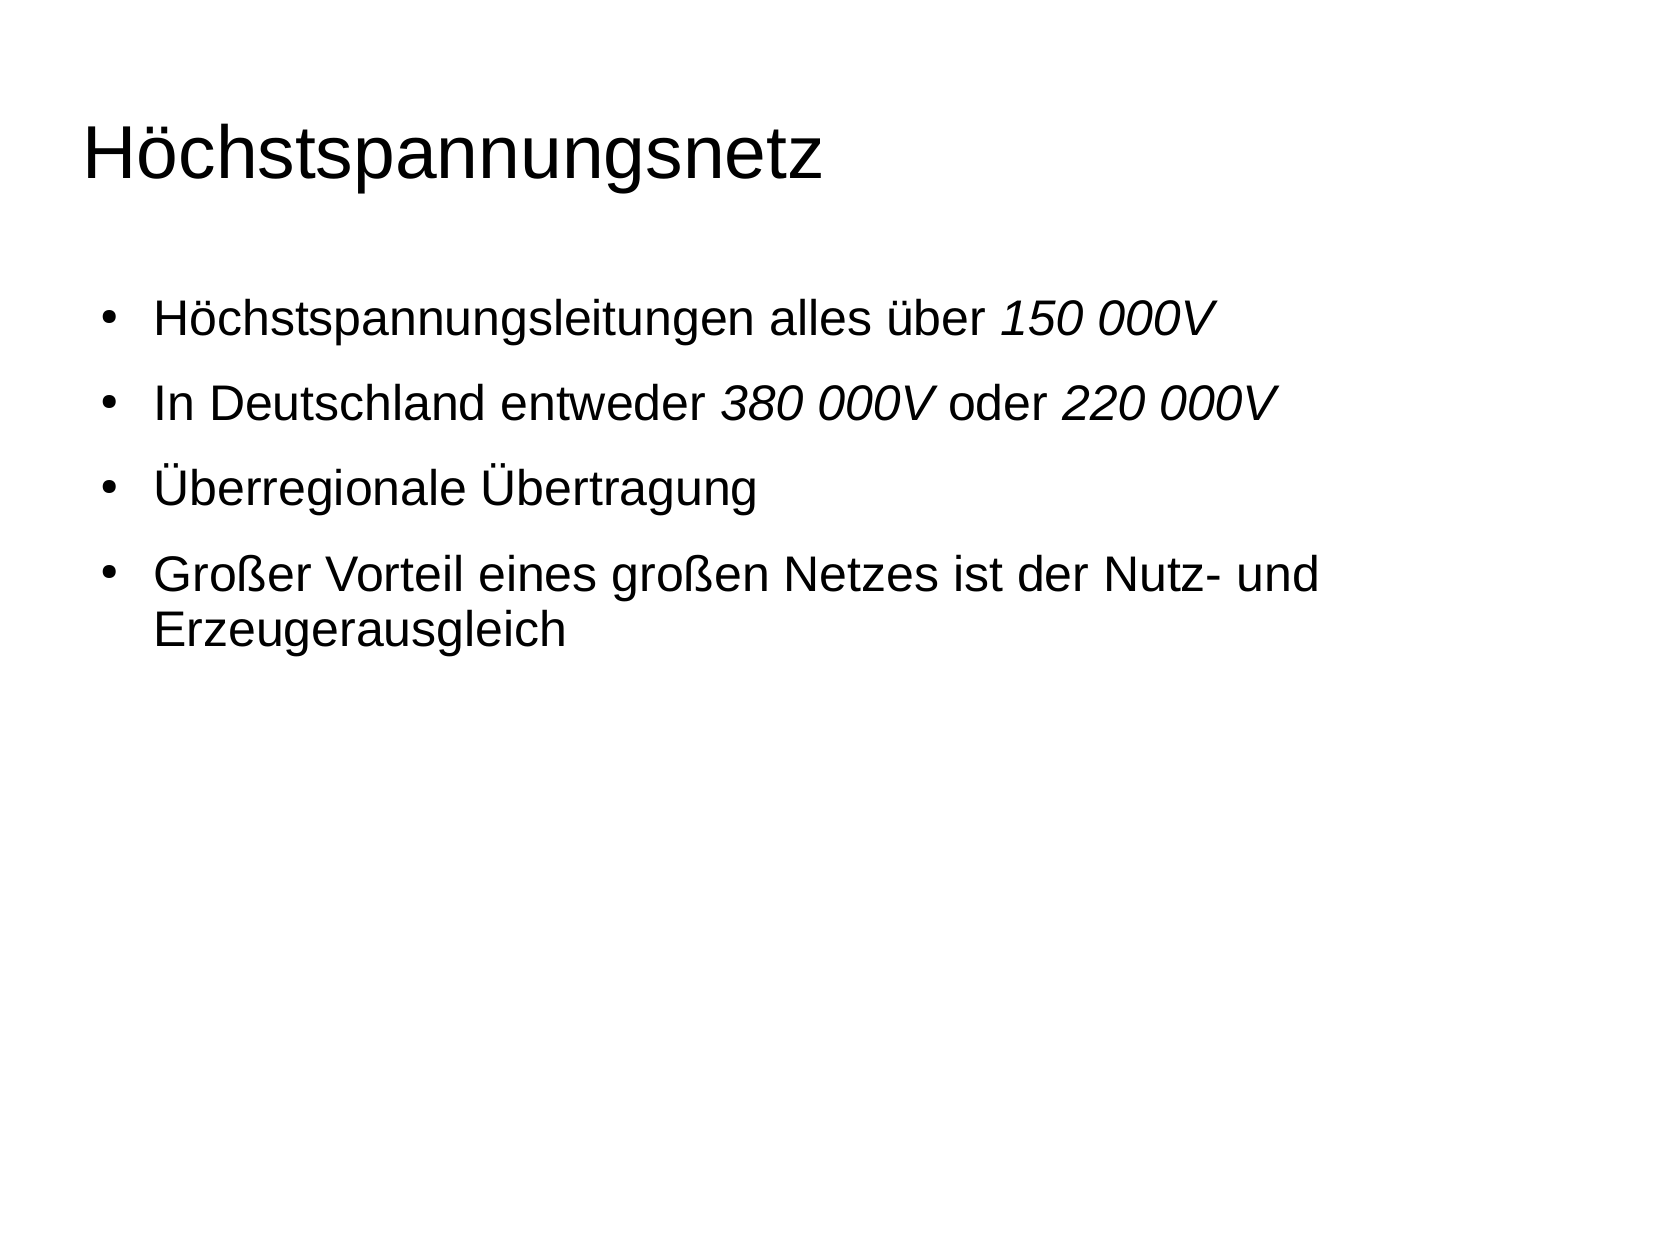

# Höchstspannungsnetz
Höchstspannungsleitungen alles über 150 000V
In Deutschland entweder 380 000V oder 220 000V
Überregionale Übertragung
Großer Vorteil eines großen Netzes ist der Nutz- und Erzeugerausgleich